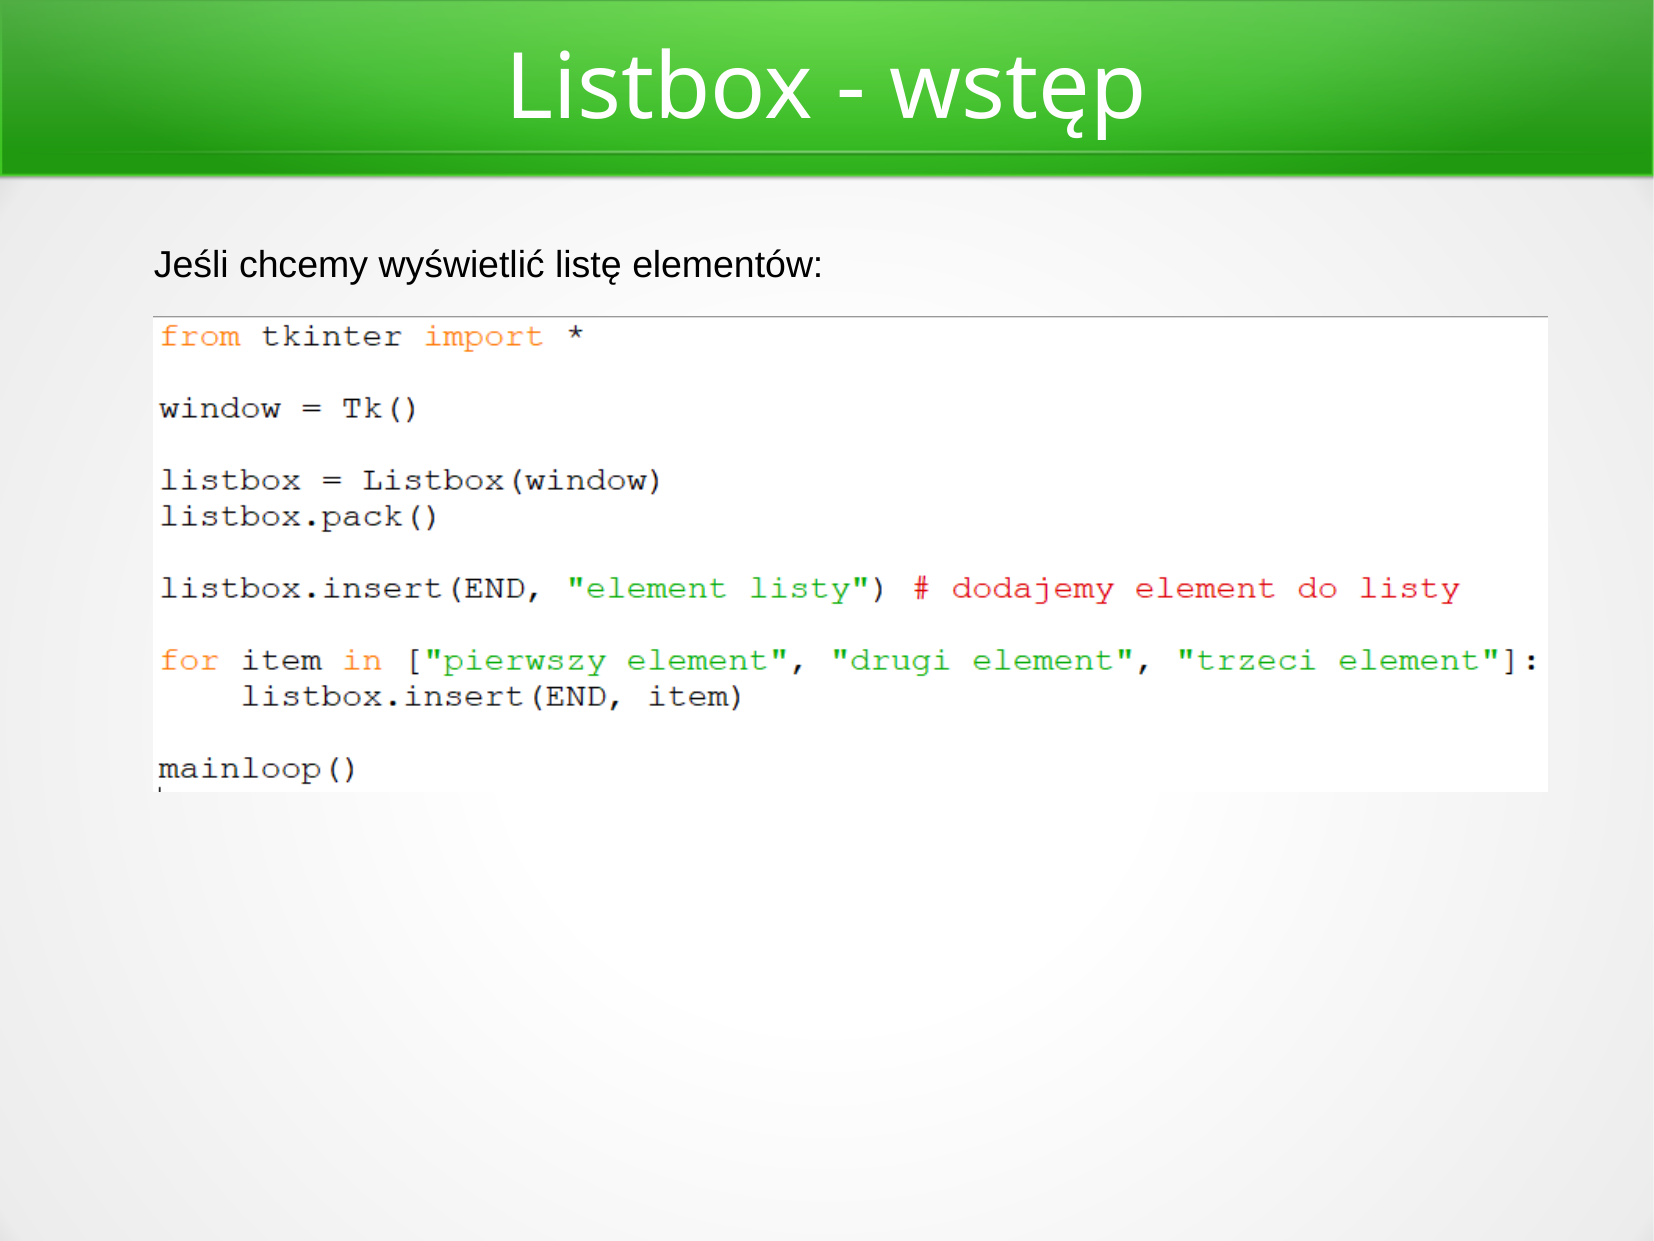

# Listbox - wstęp
Jeśli chcemy wyświetlić listę elementów: